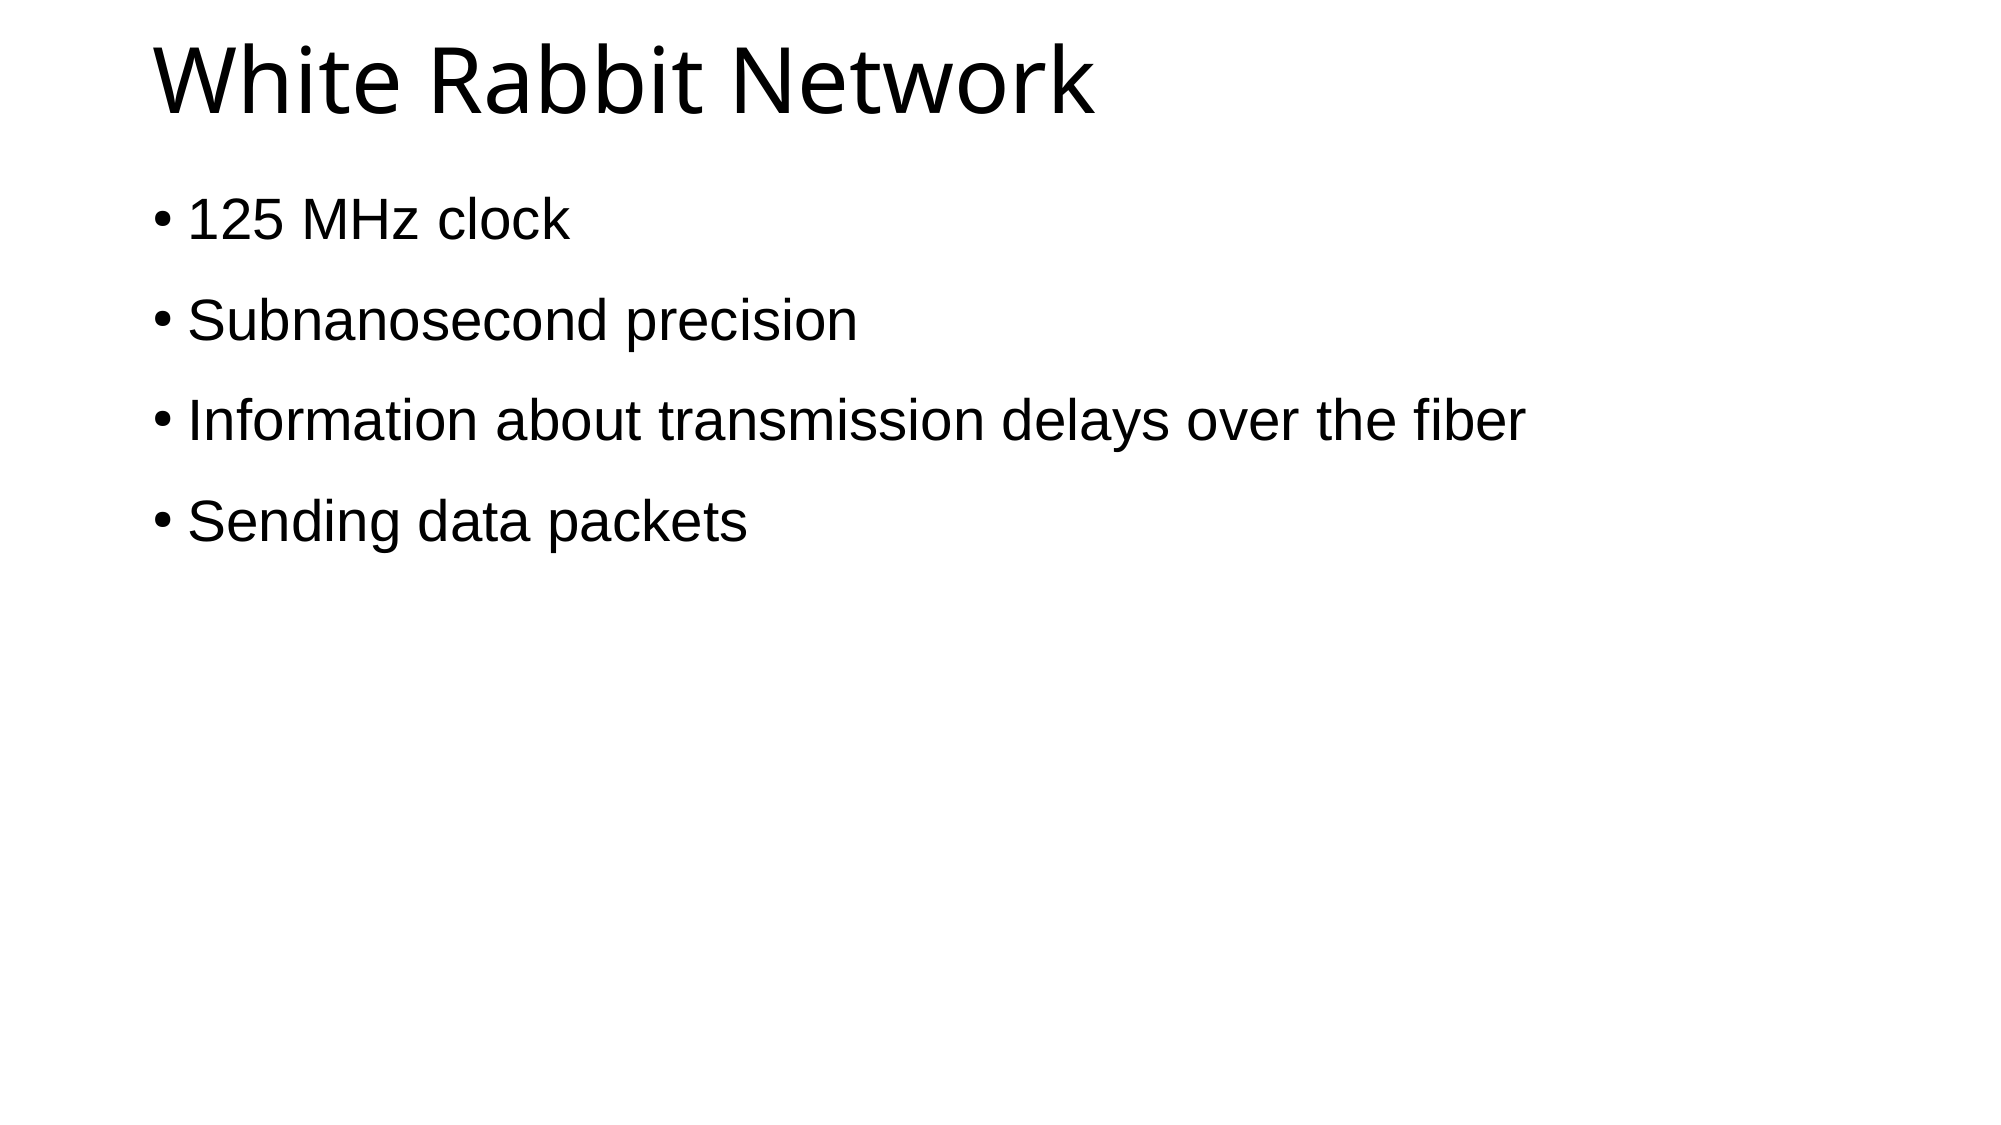

# White Rabbit Network
125 MHz clock
Subnanosecond precision
Information about transmission delays over the fiber
Sending data packets